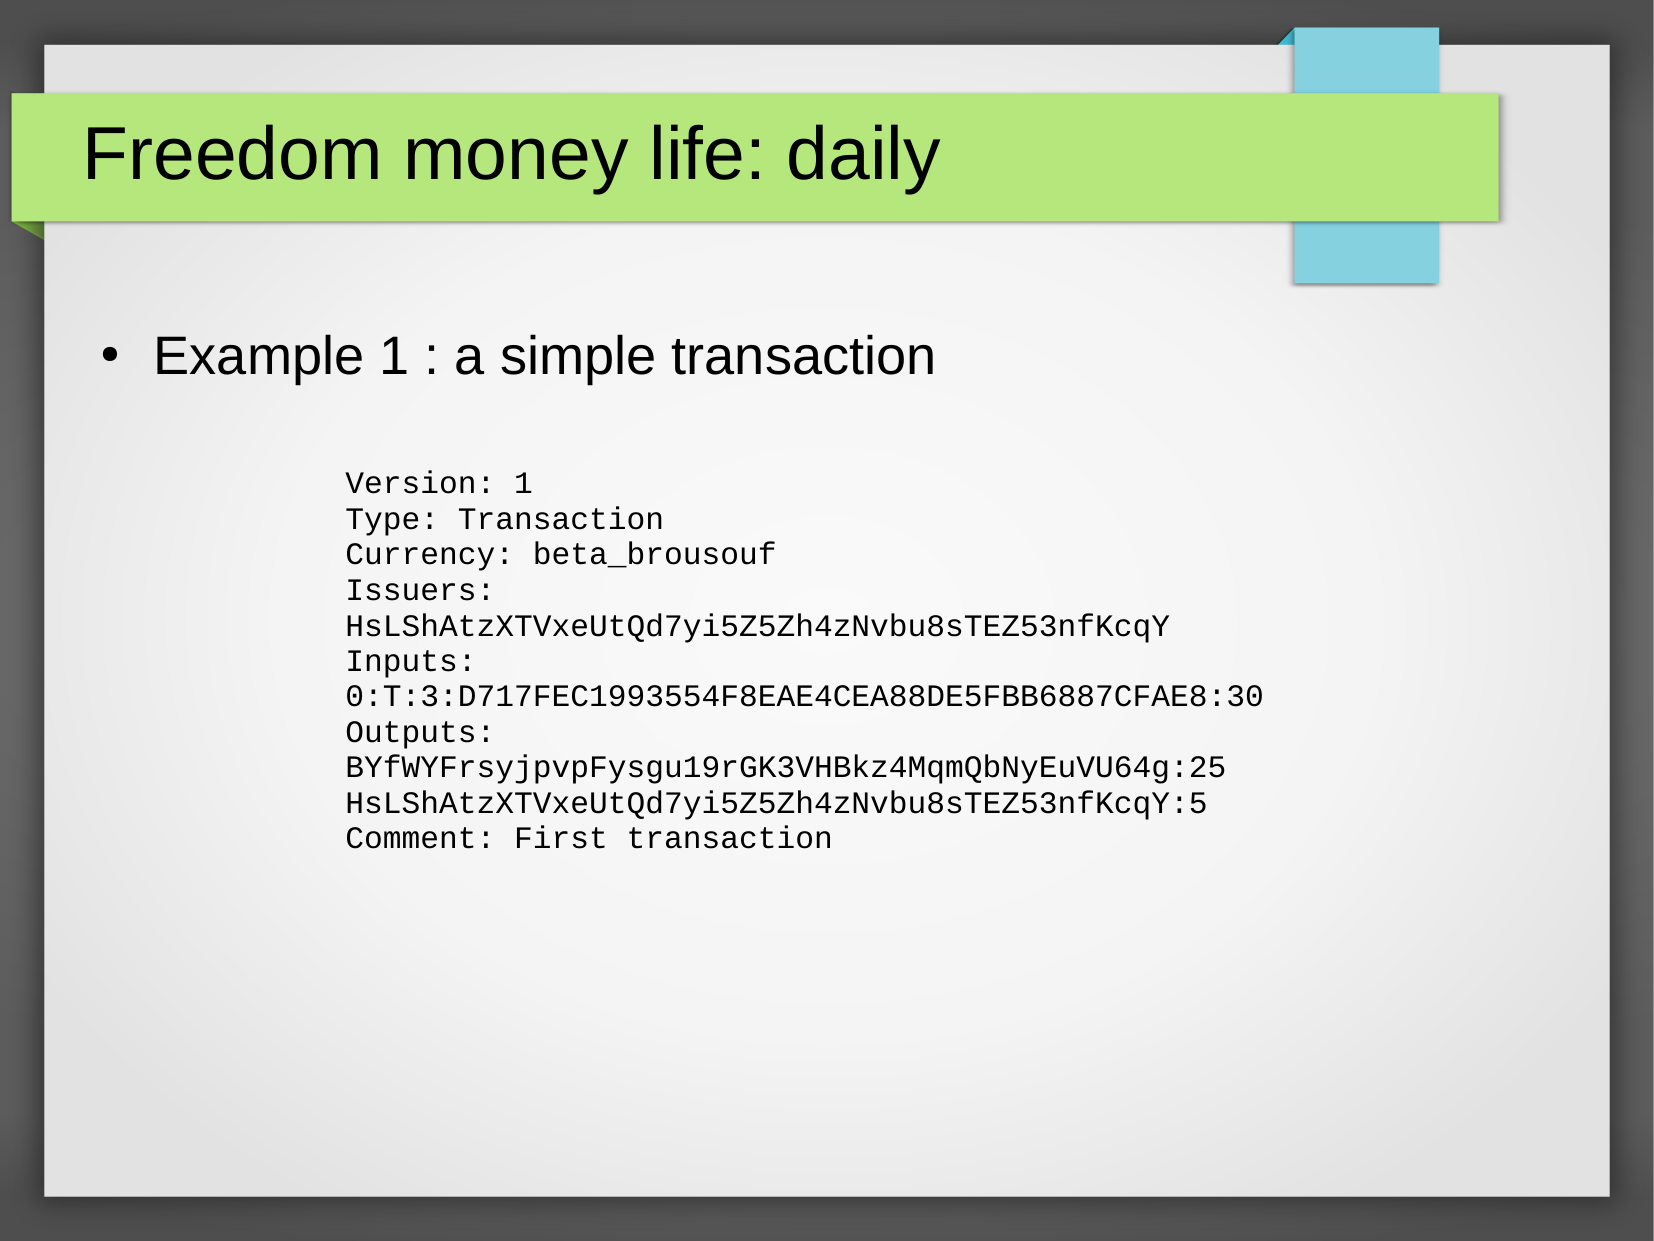

# Freedom money life: daily
Example 1 : a simple transaction
Version: 1
Type: Transaction
Currency: beta_brousouf
Issuers:
HsLShAtzXTVxeUtQd7yi5Z5Zh4zNvbu8sTEZ53nfKcqY
Inputs:
0:T:3:D717FEC1993554F8EAE4CEA88DE5FBB6887CFAE8:30
Outputs:
BYfWYFrsyjpvpFysgu19rGK3VHBkz4MqmQbNyEuVU64g:25
HsLShAtzXTVxeUtQd7yi5Z5Zh4zNvbu8sTEZ53nfKcqY:5
Comment: First transaction